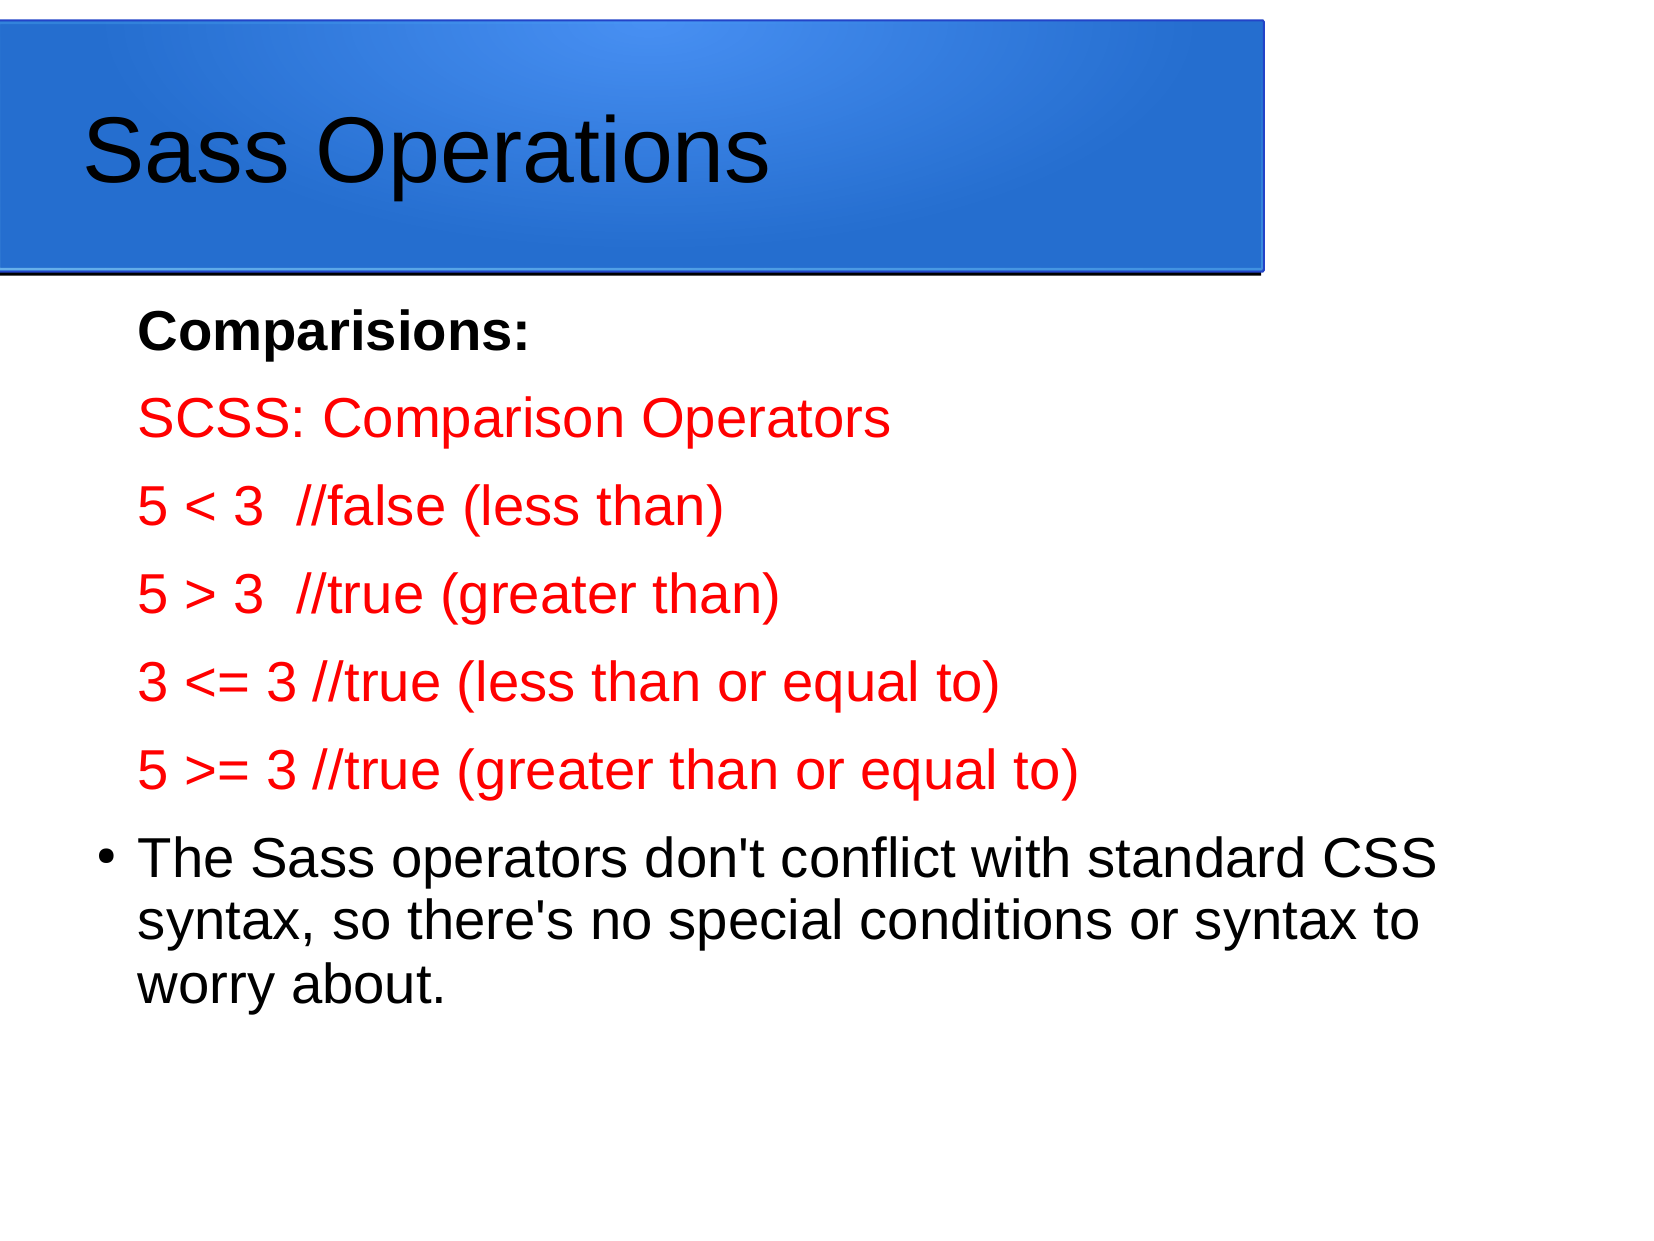

# Sass Operations
Comparisions:
SCSS: Comparison Operators
5 < 3 //false (less than)
5 > 3 //true (greater than)
3 <= 3 //true (less than or equal to)
5 >= 3 //true (greater than or equal to)
The Sass operators don't conflict with standard CSS syntax, so there's no special conditions or syntax to worry about.